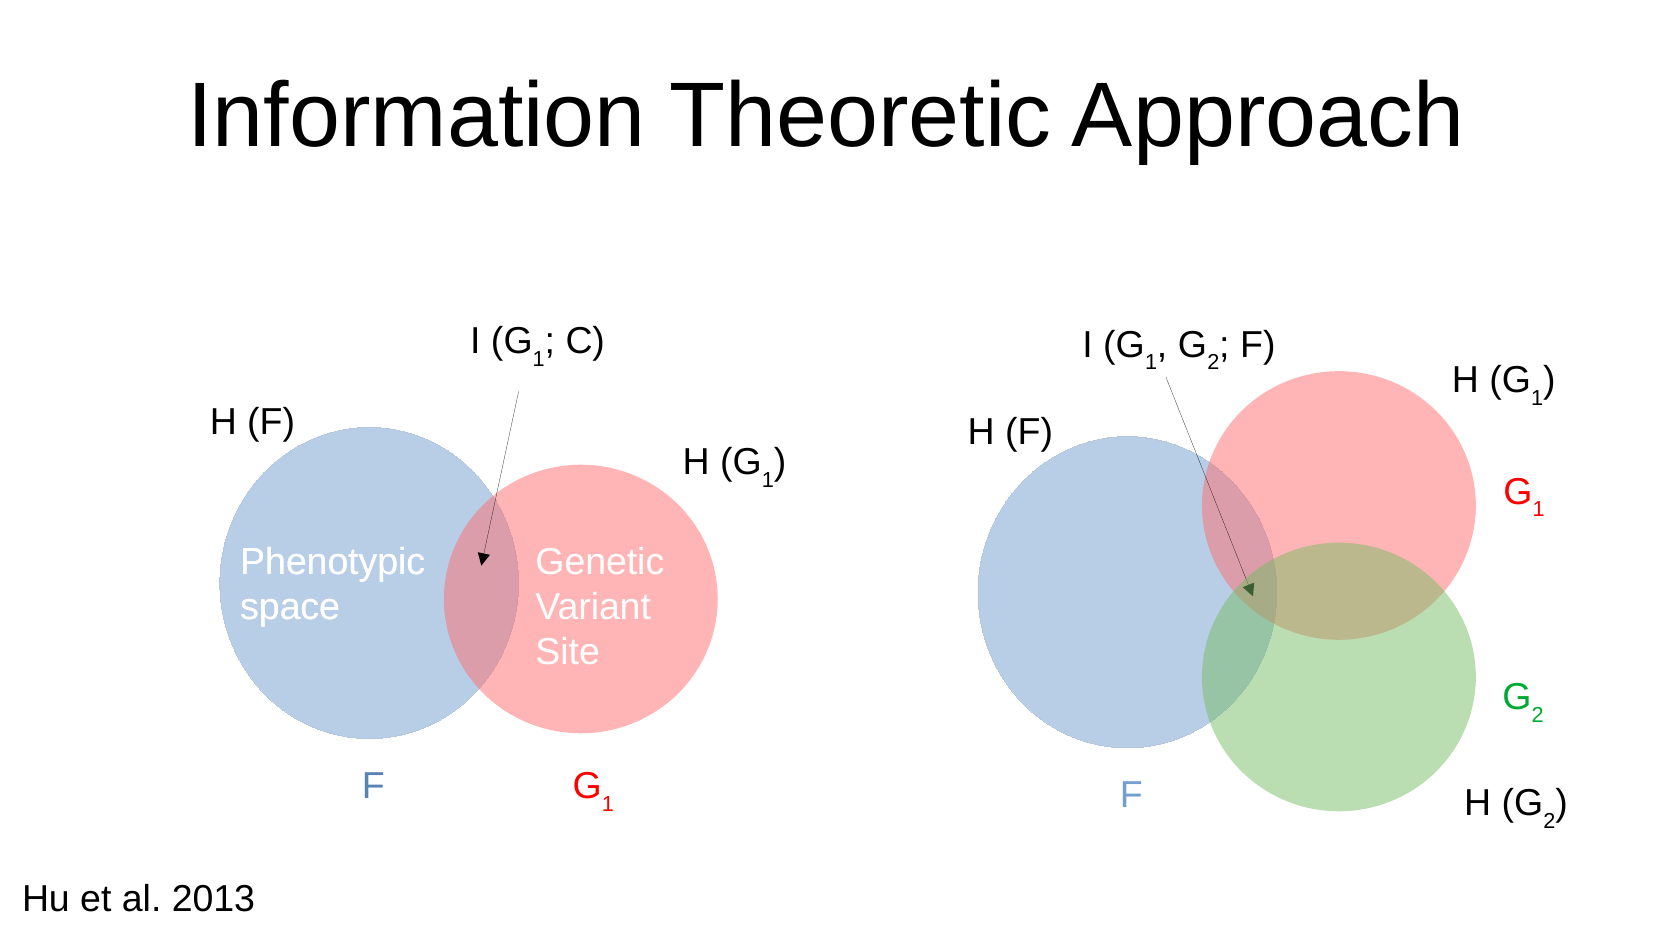

# Information Theoretic Approach
I (G1; C)
I (G1, G2; F)
H (G1)
H (F)
H (F)
H (G1)
G1
Phenotypic
space
Phenotypic
space
Genetic
Variant
Site
G2
F
G1
F
H (G2)
Hu et al. 2013